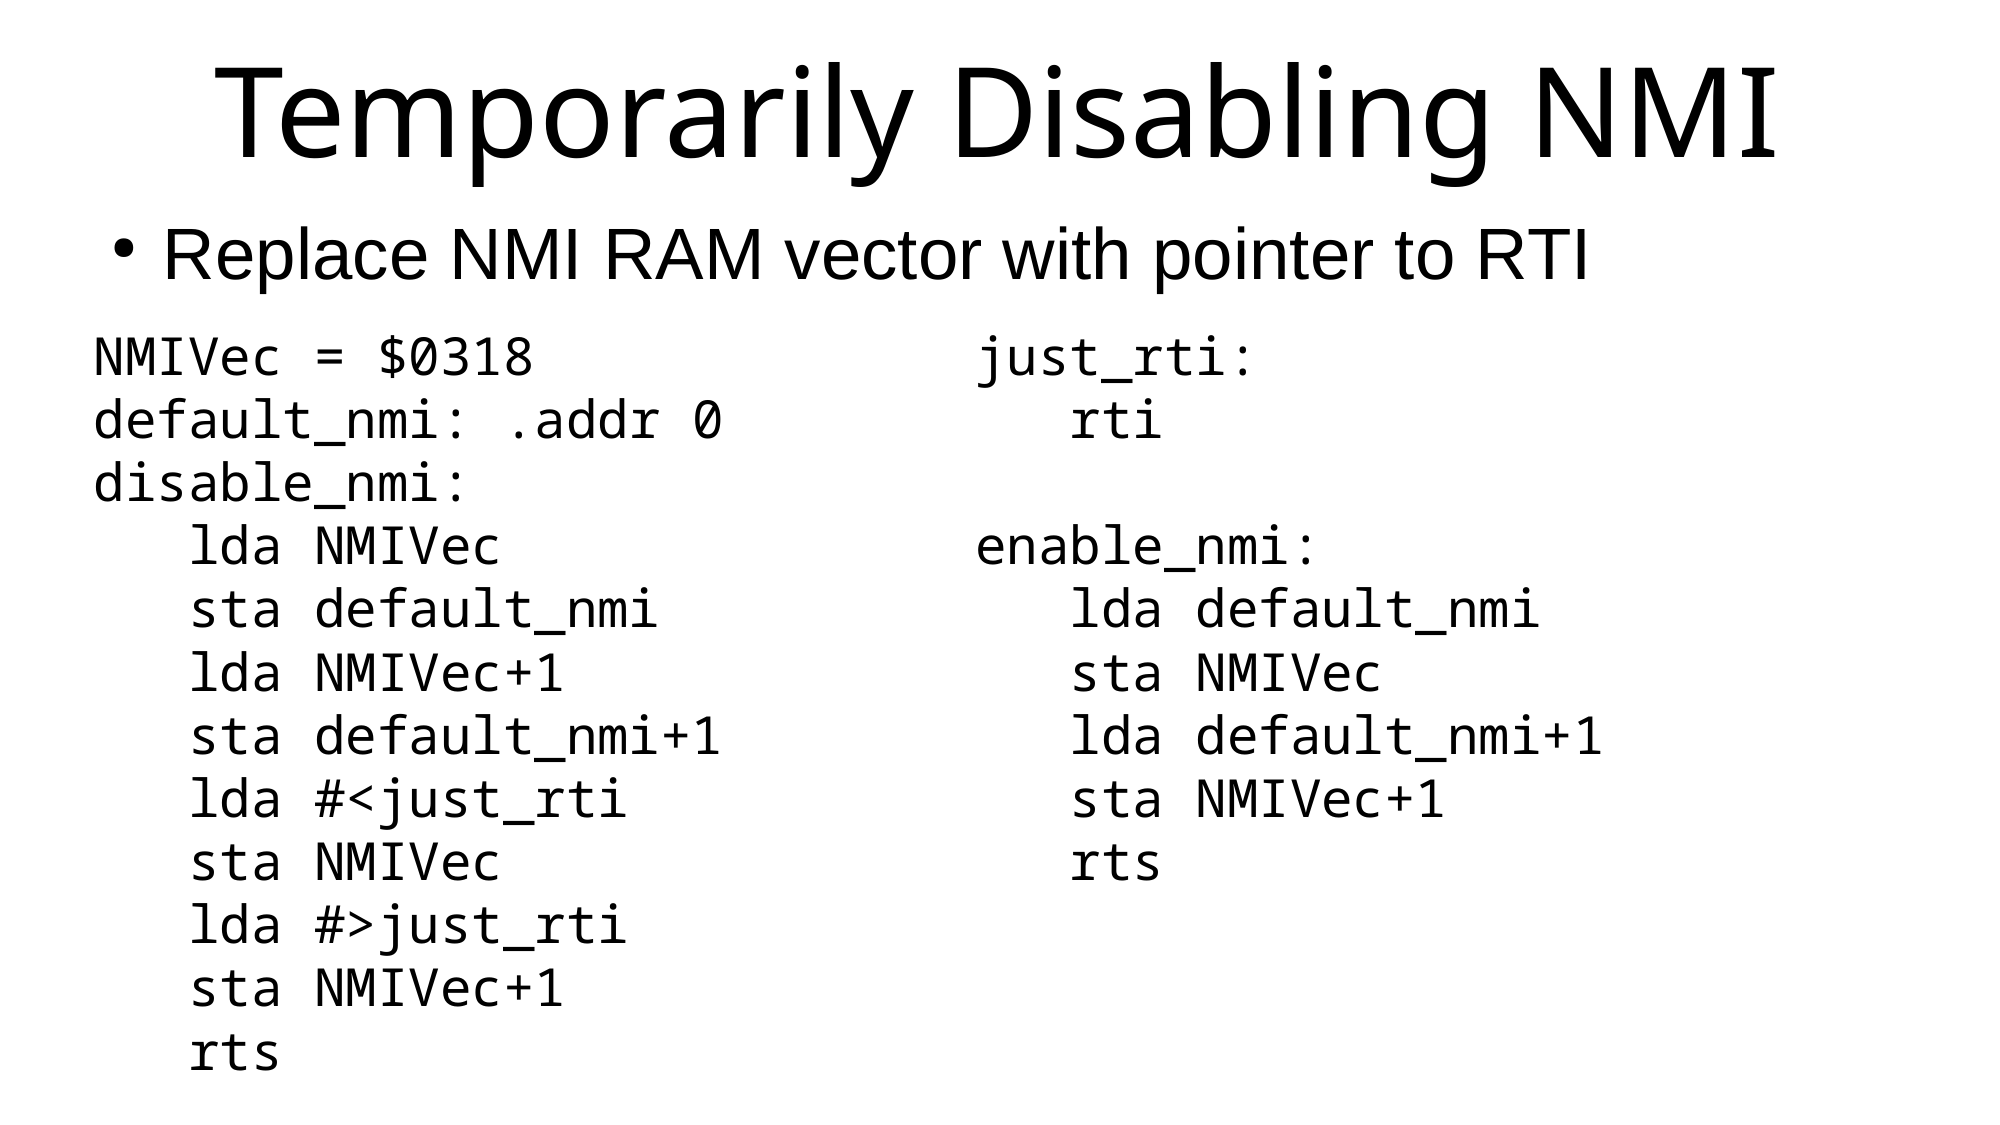

Temporarily Disabling NMI
# Replace NMI RAM vector with pointer to RTI
NMIVec = $0318 just_rti:
default_nmi: .addr 0 rti
disable_nmi:
 lda NMIVec enable_nmi:
 sta default_nmi lda default_nmi
 lda NMIVec+1 sta NMIVec
 sta default_nmi+1 lda default_nmi+1
 lda #<just_rti sta NMIVec+1
 sta NMIVec rts
 lda #>just_rti
 sta NMIVec+1
 rts